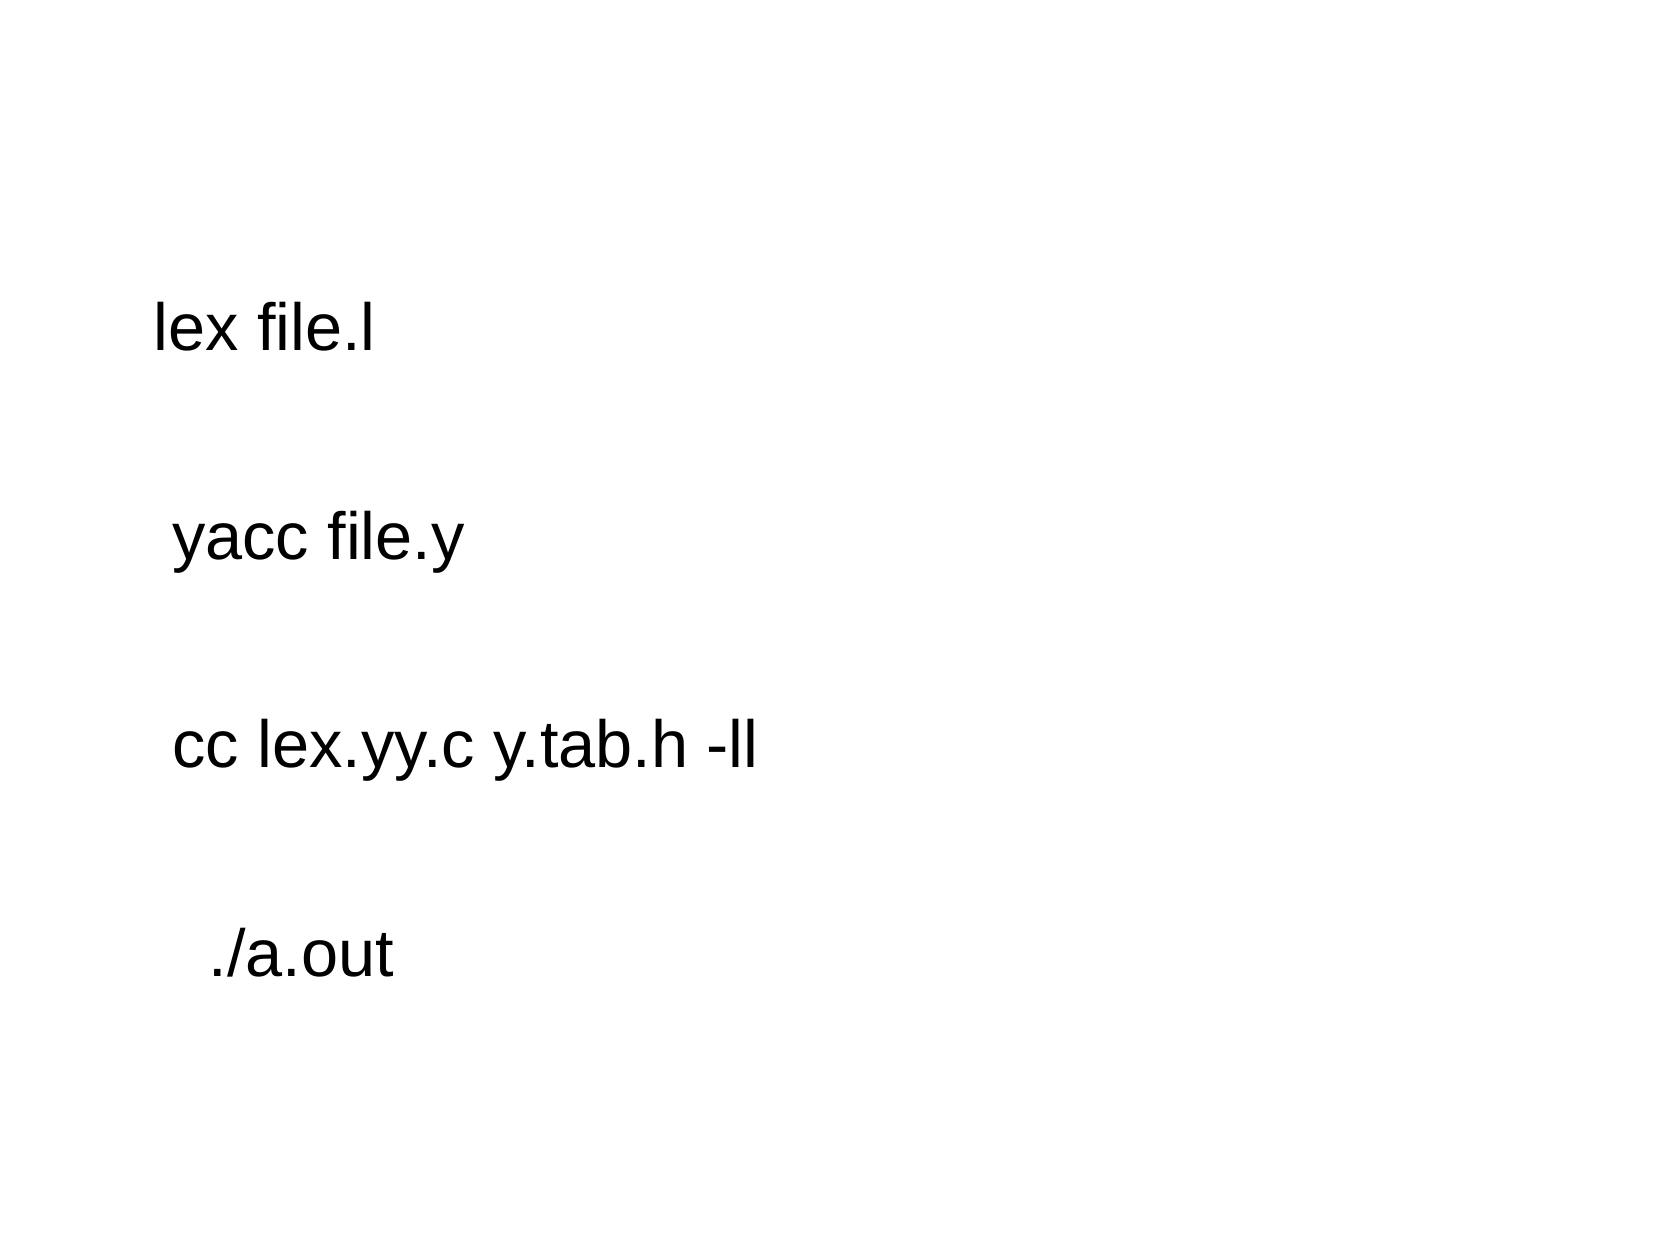

#
lex file.l
 yacc file.y
 cc lex.yy.c y.tab.h -ll
 ./a.out